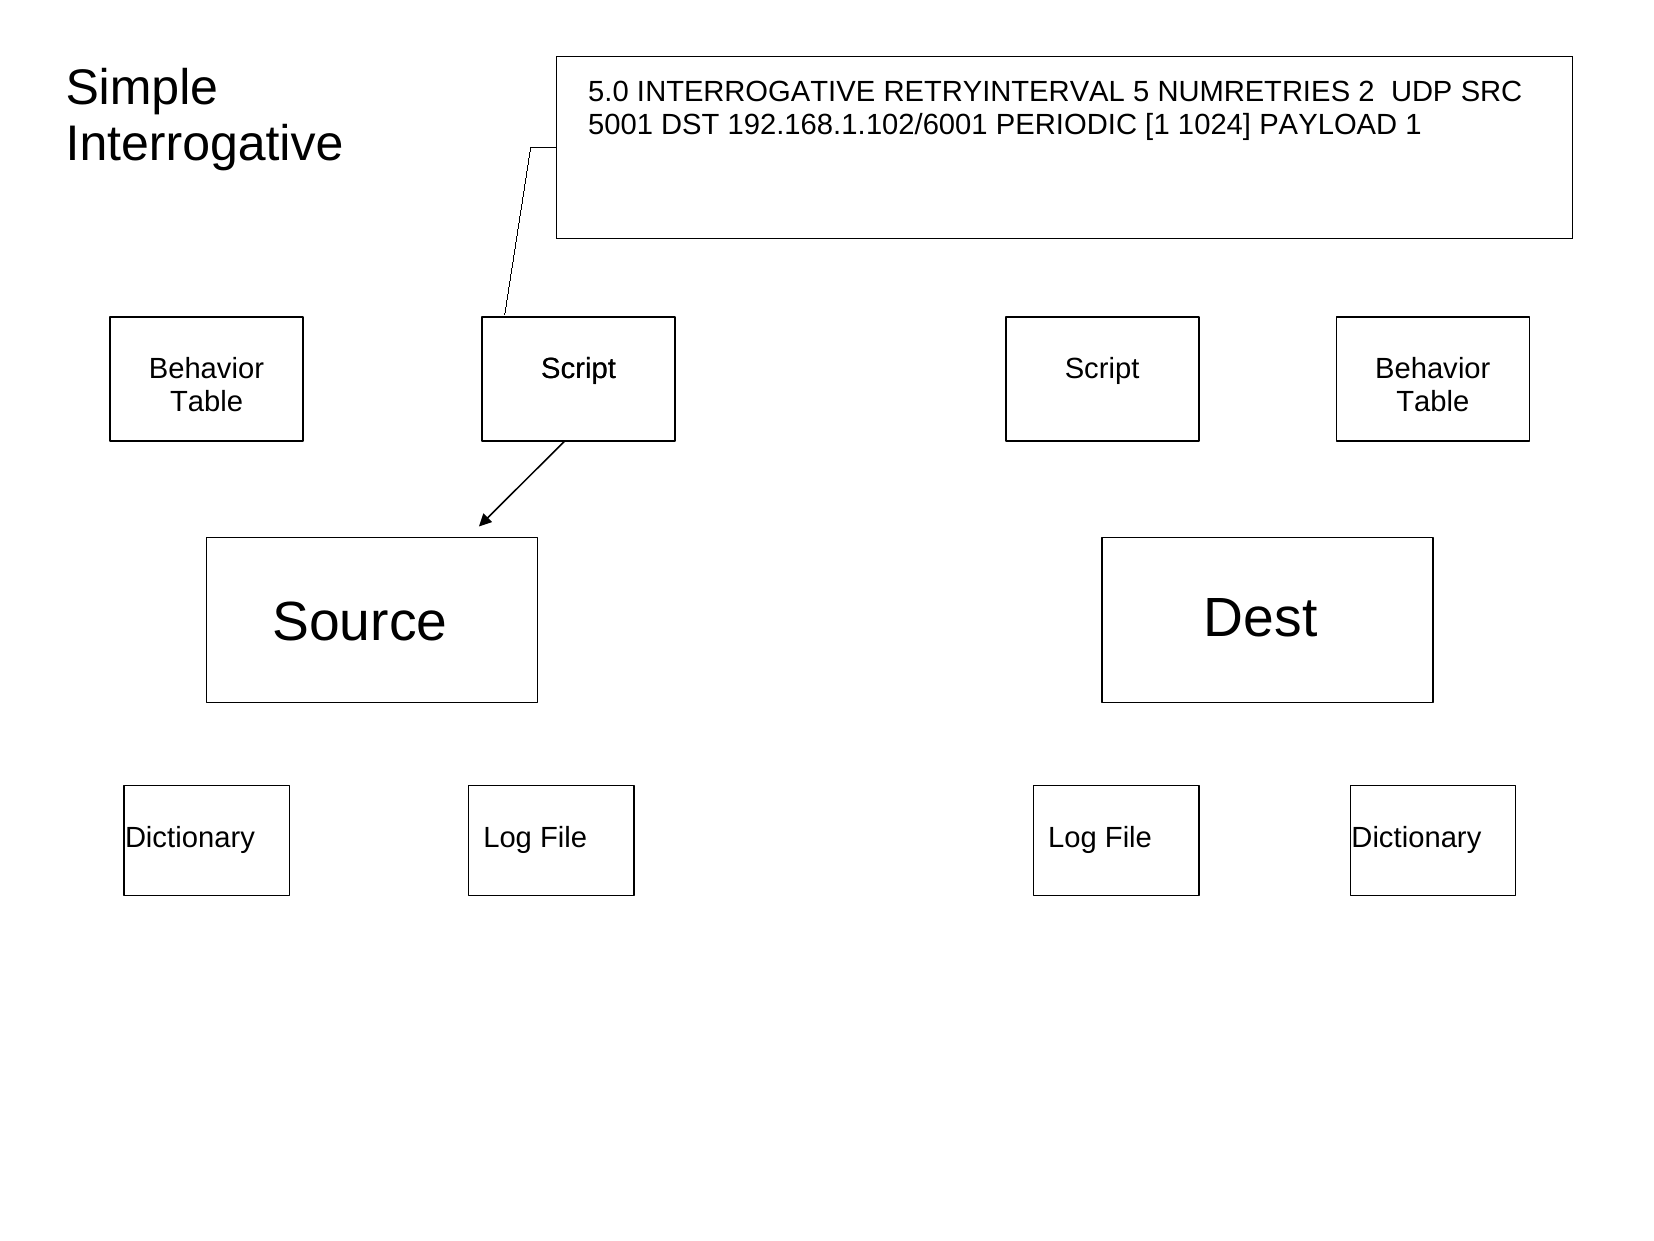

#
Simple
Interrogative
5.0 INTERROGATIVE RETRYINTERVAL 5 NUMRETRIES 2 UDP SRC 5001 DST 192.168.1.102/6001 PERIODIC [1 1024] PAYLOAD 1
Behavior Table
Script
Script
Behavior Table
Script
Dest
Source
Dictionary
Log File
Log File
Dictionary